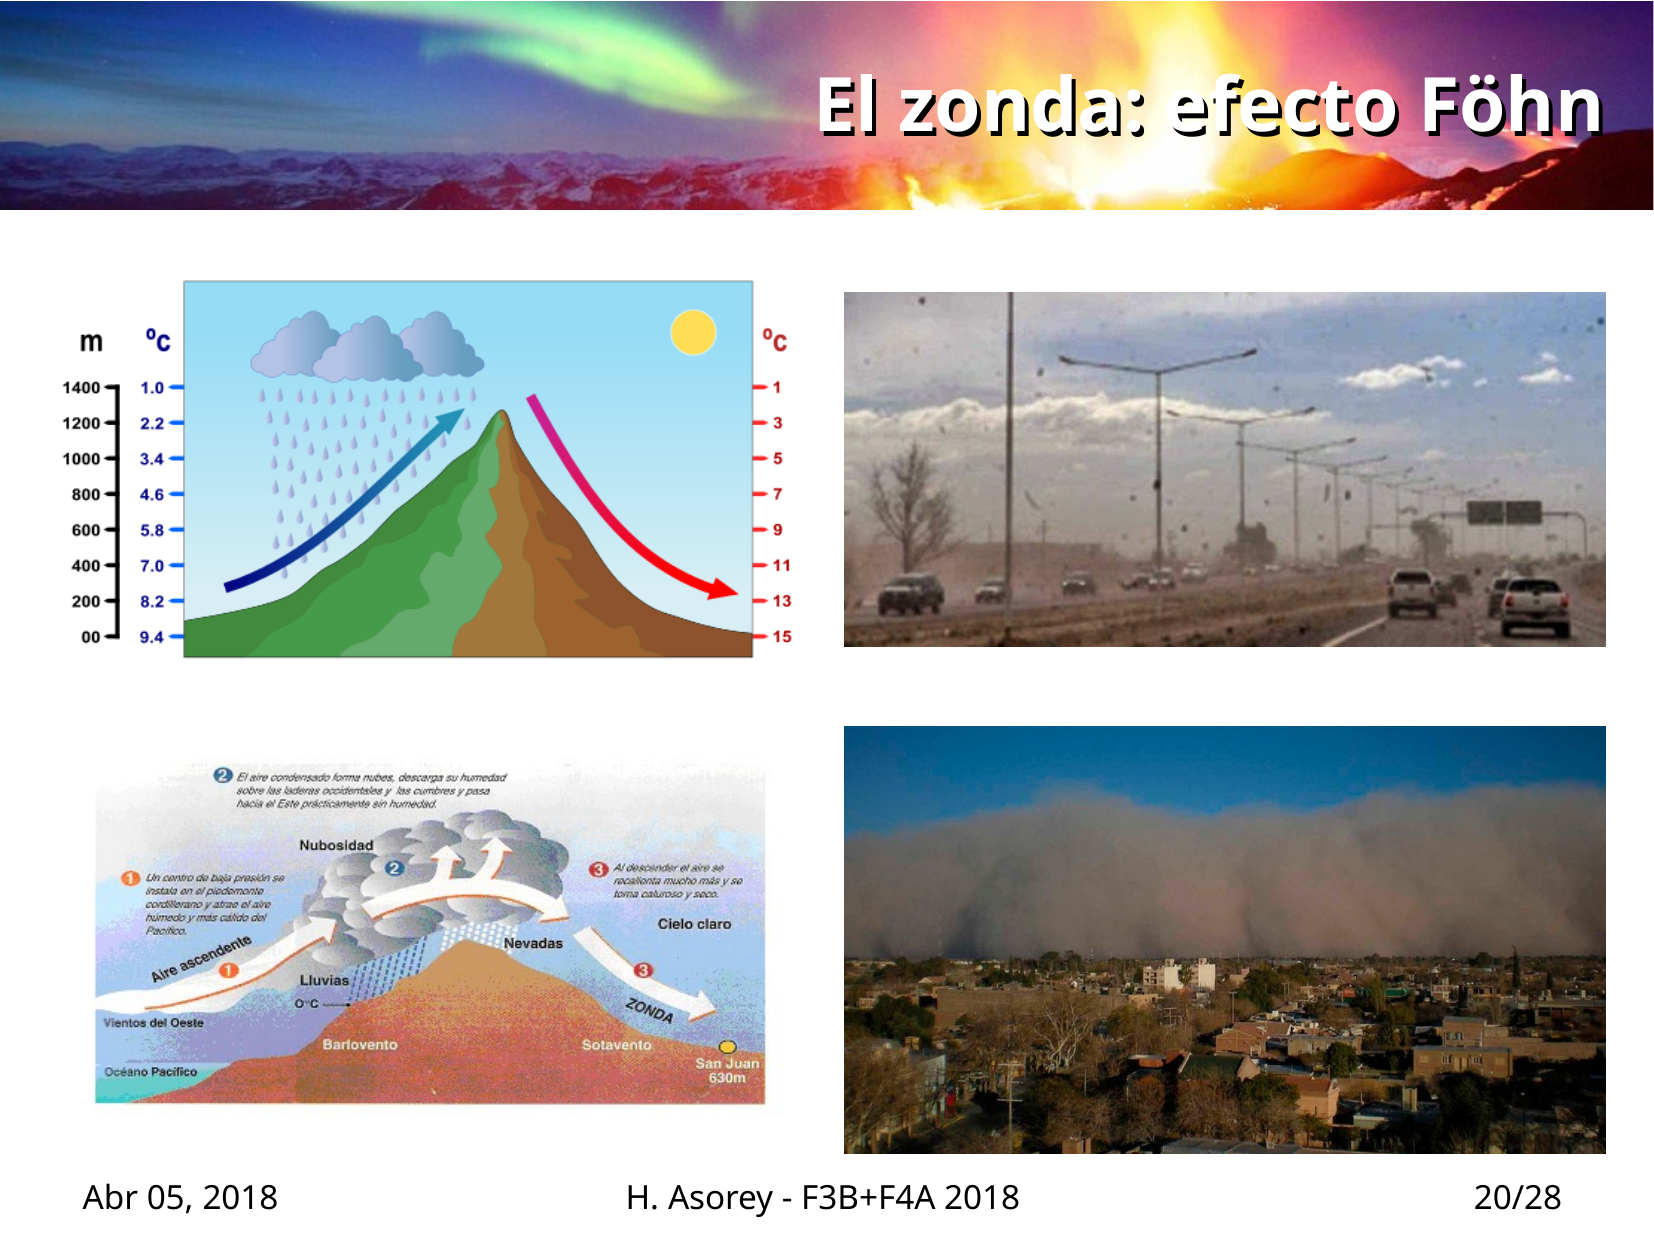

# El zonda: efecto Föhn
Abr 05, 2018
H. Asorey - F3B+F4A 2018
20